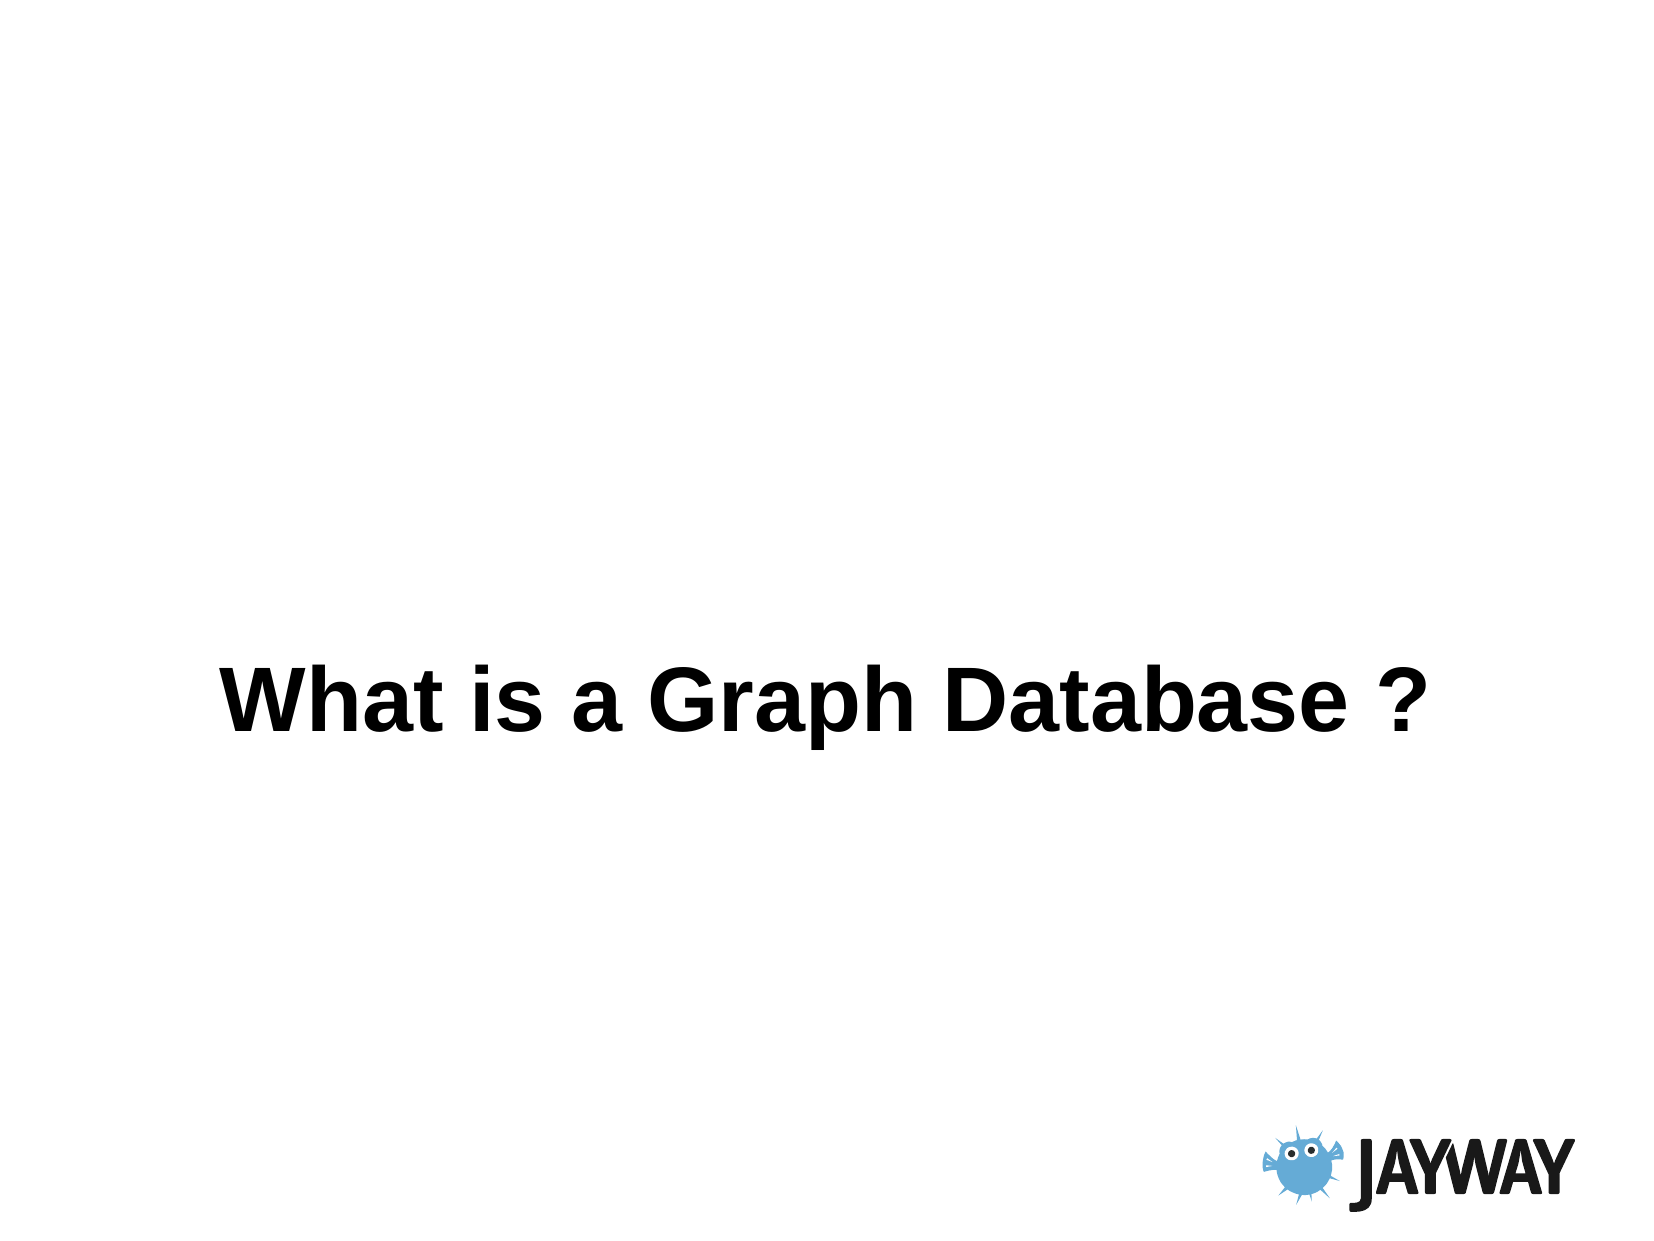

#
What is a Graph Database ?